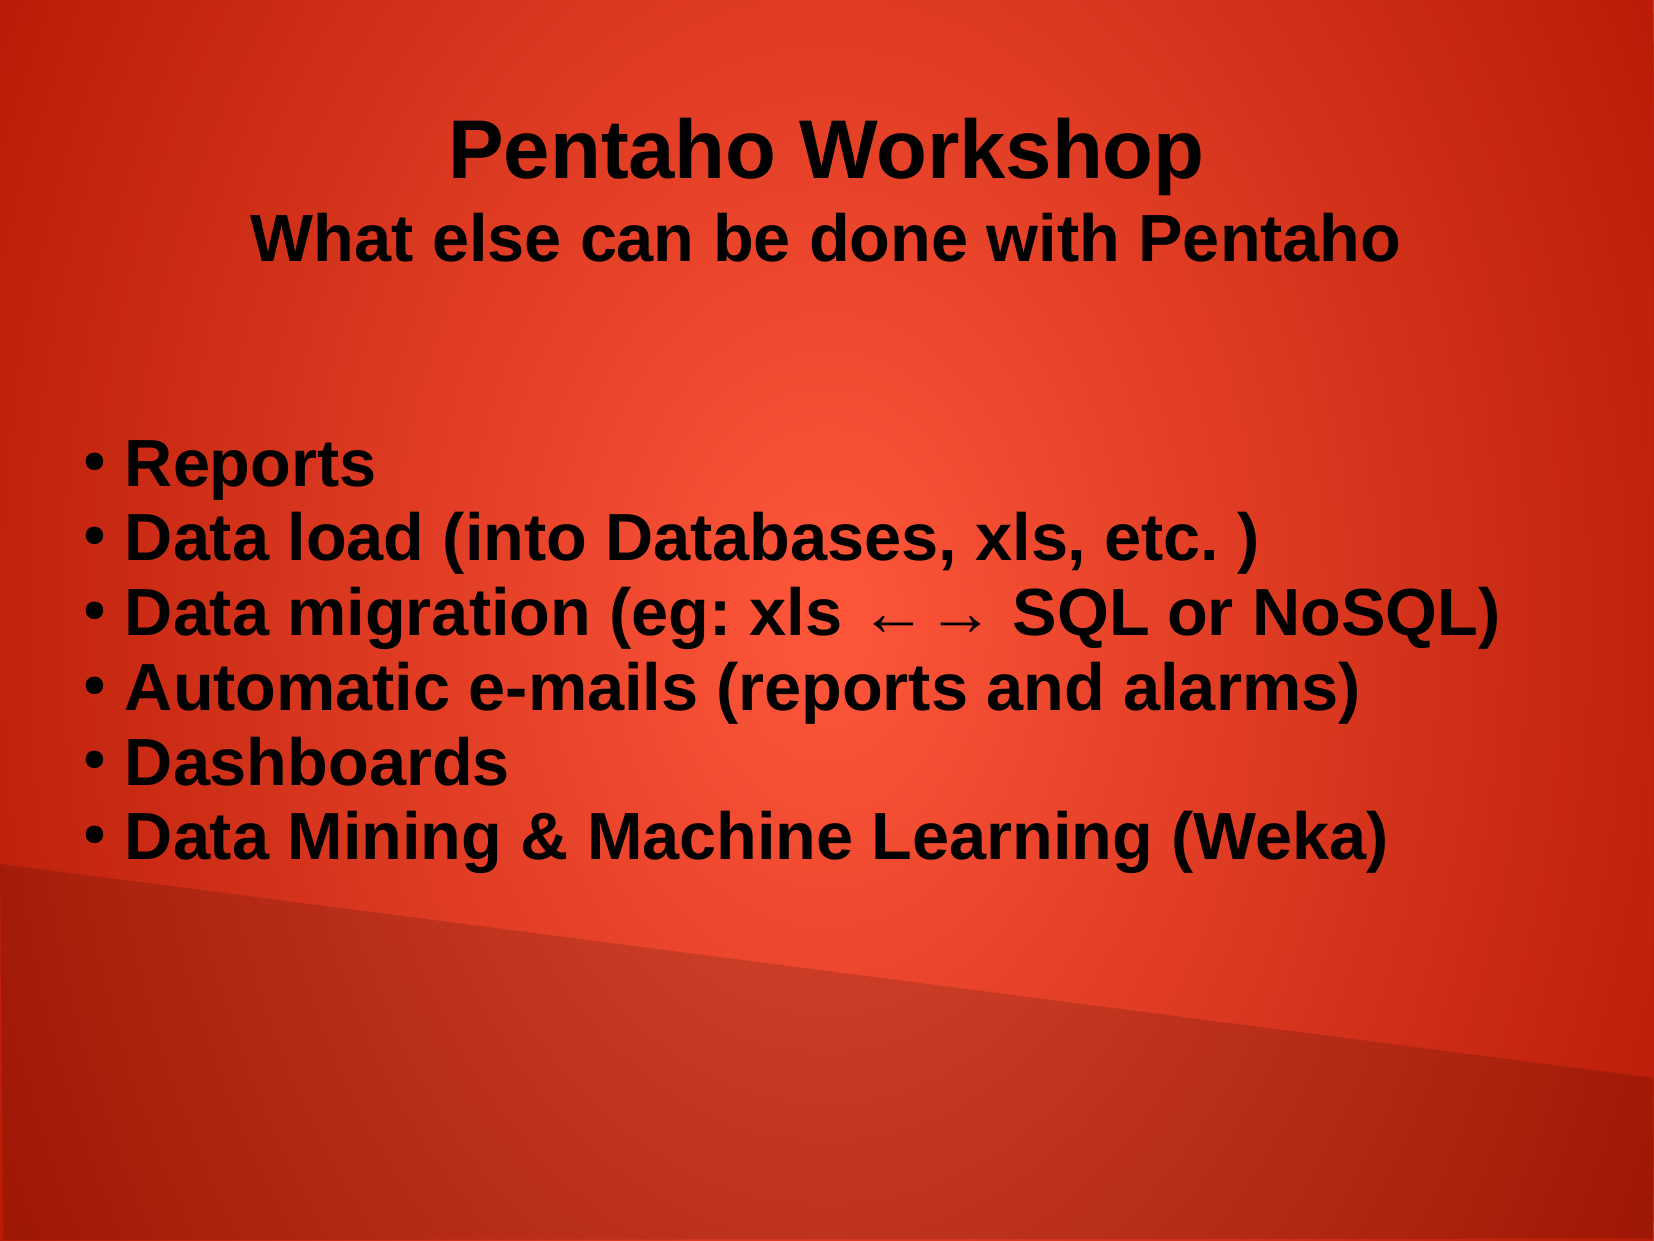

# Pentaho Workshop
What else can be done with Pentaho
 Reports
 Data load (into Databases, xls, etc. )
 Data migration (eg: xls ←→ SQL or NoSQL)
 Automatic e-mails (reports and alarms)
 Dashboards
 Data Mining & Machine Learning (Weka)